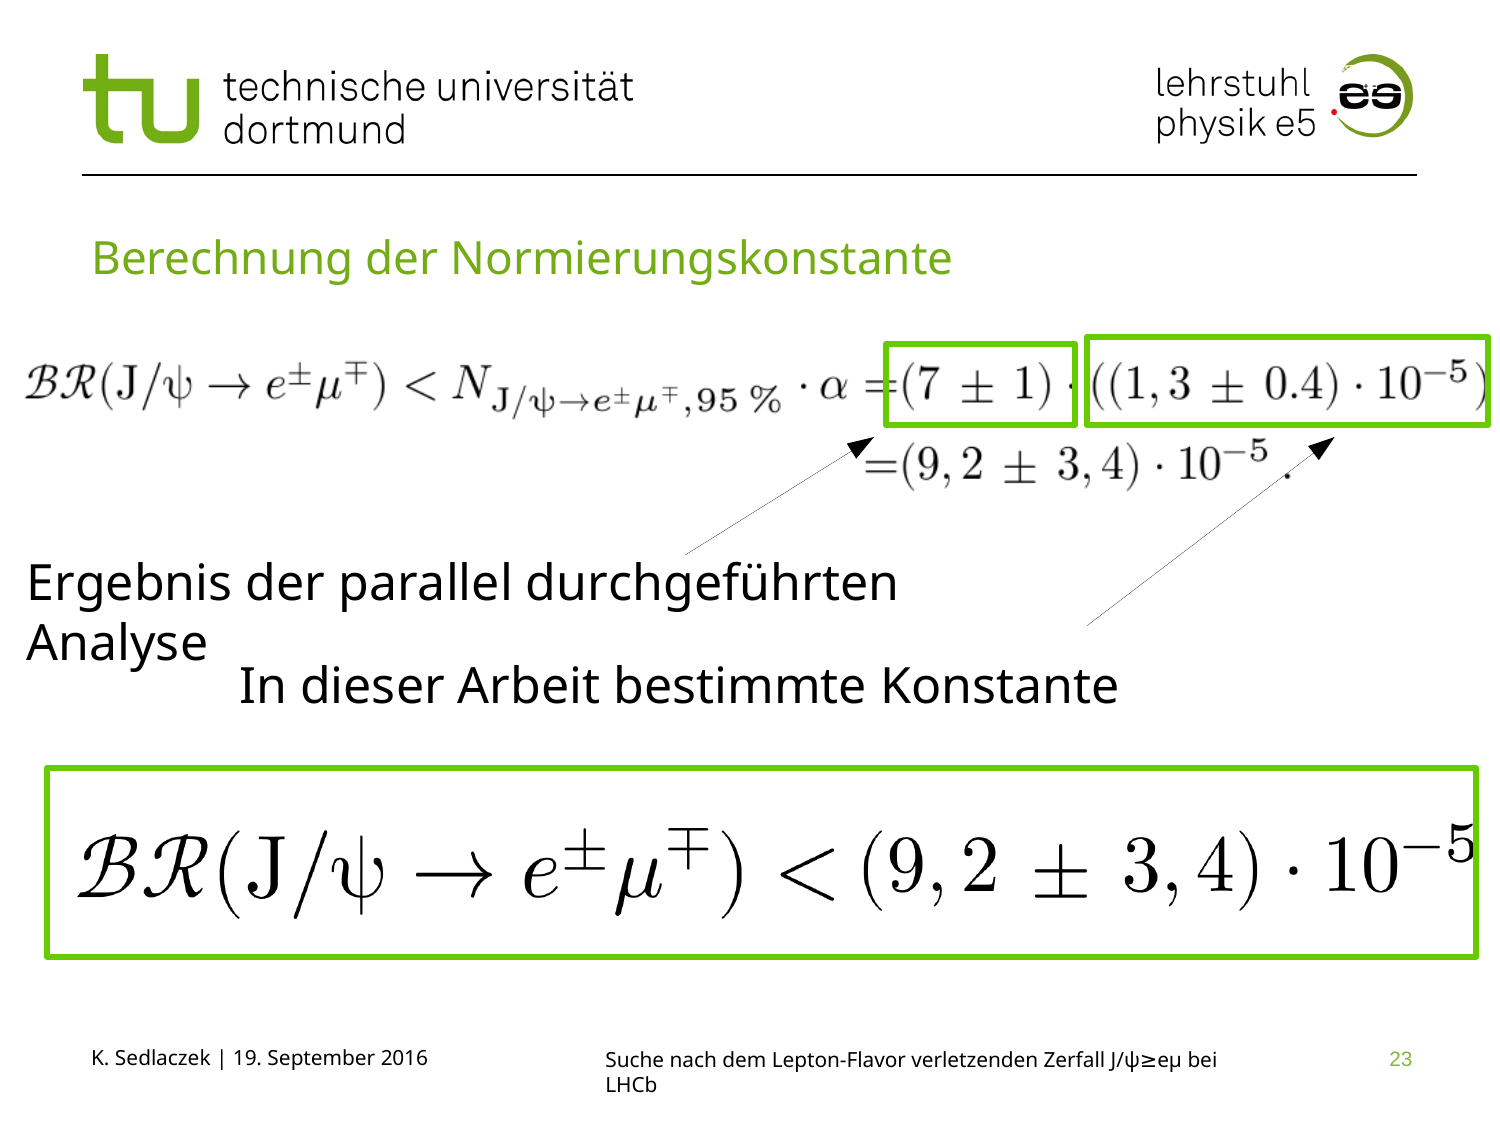

# Berechnung der Normierungskonstante
Ergebnis der parallel durchgeführten Analyse
In dieser Arbeit bestimmte Konstante
K. Sedlaczek | 19. September 2016
Suche nach dem Lepton-Flavor verletzenden Zerfall J/ψ≥eµ bei LHCb